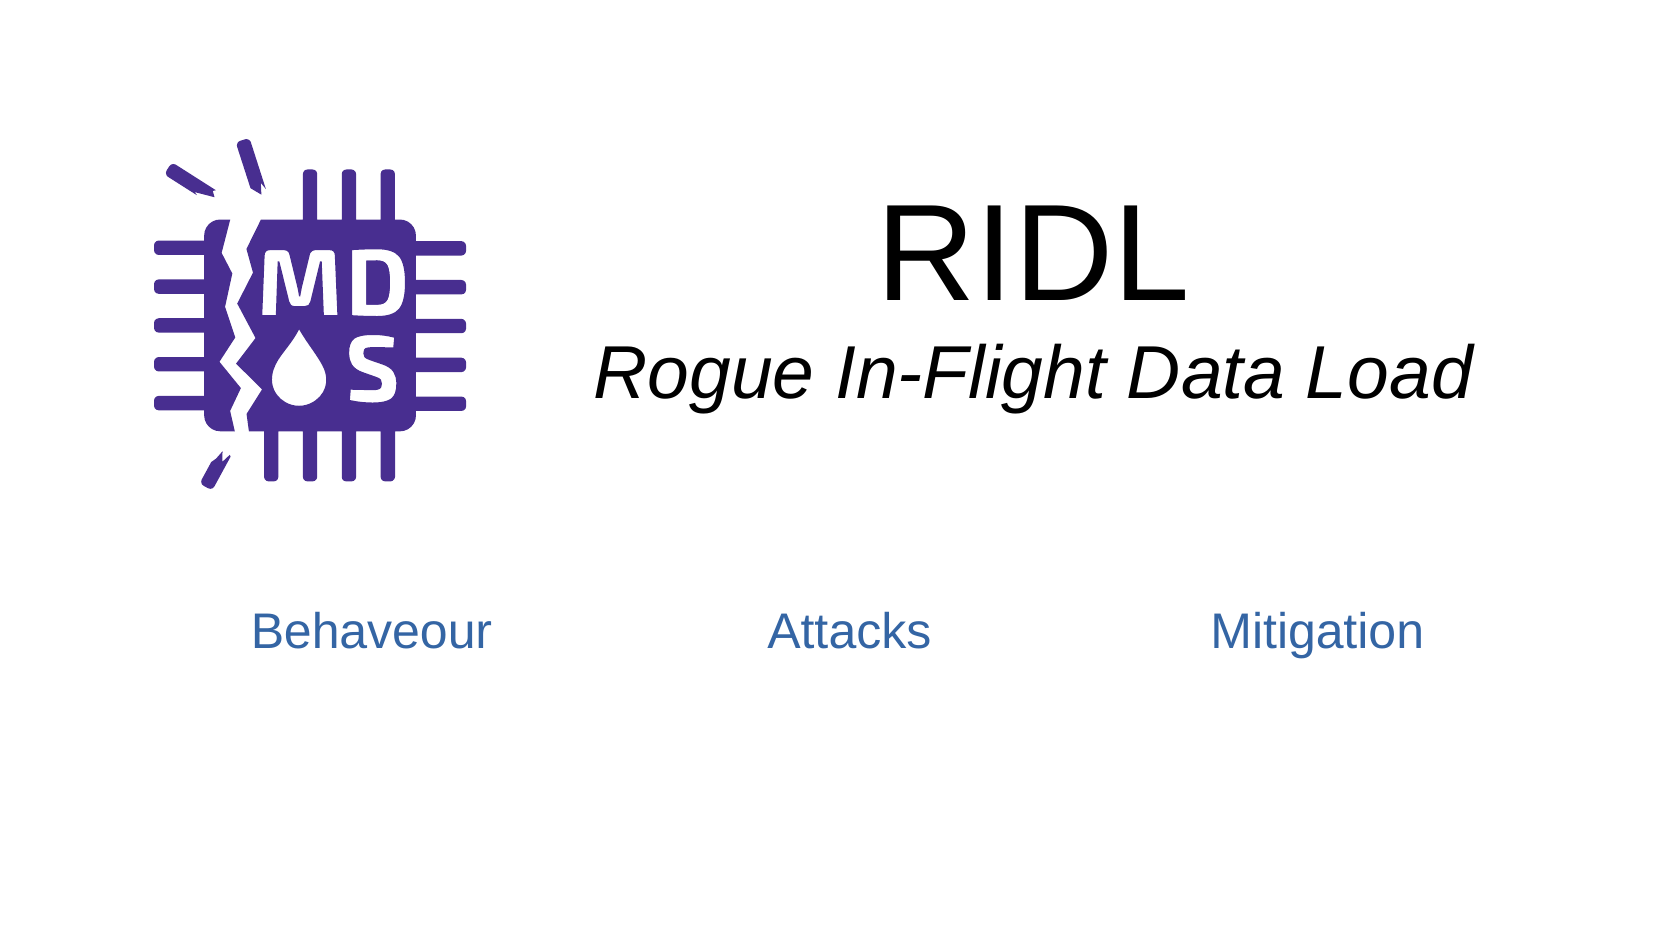

# RIDL Rogue In-Flight Data Load
Behaveour				Attacks				Mitigation